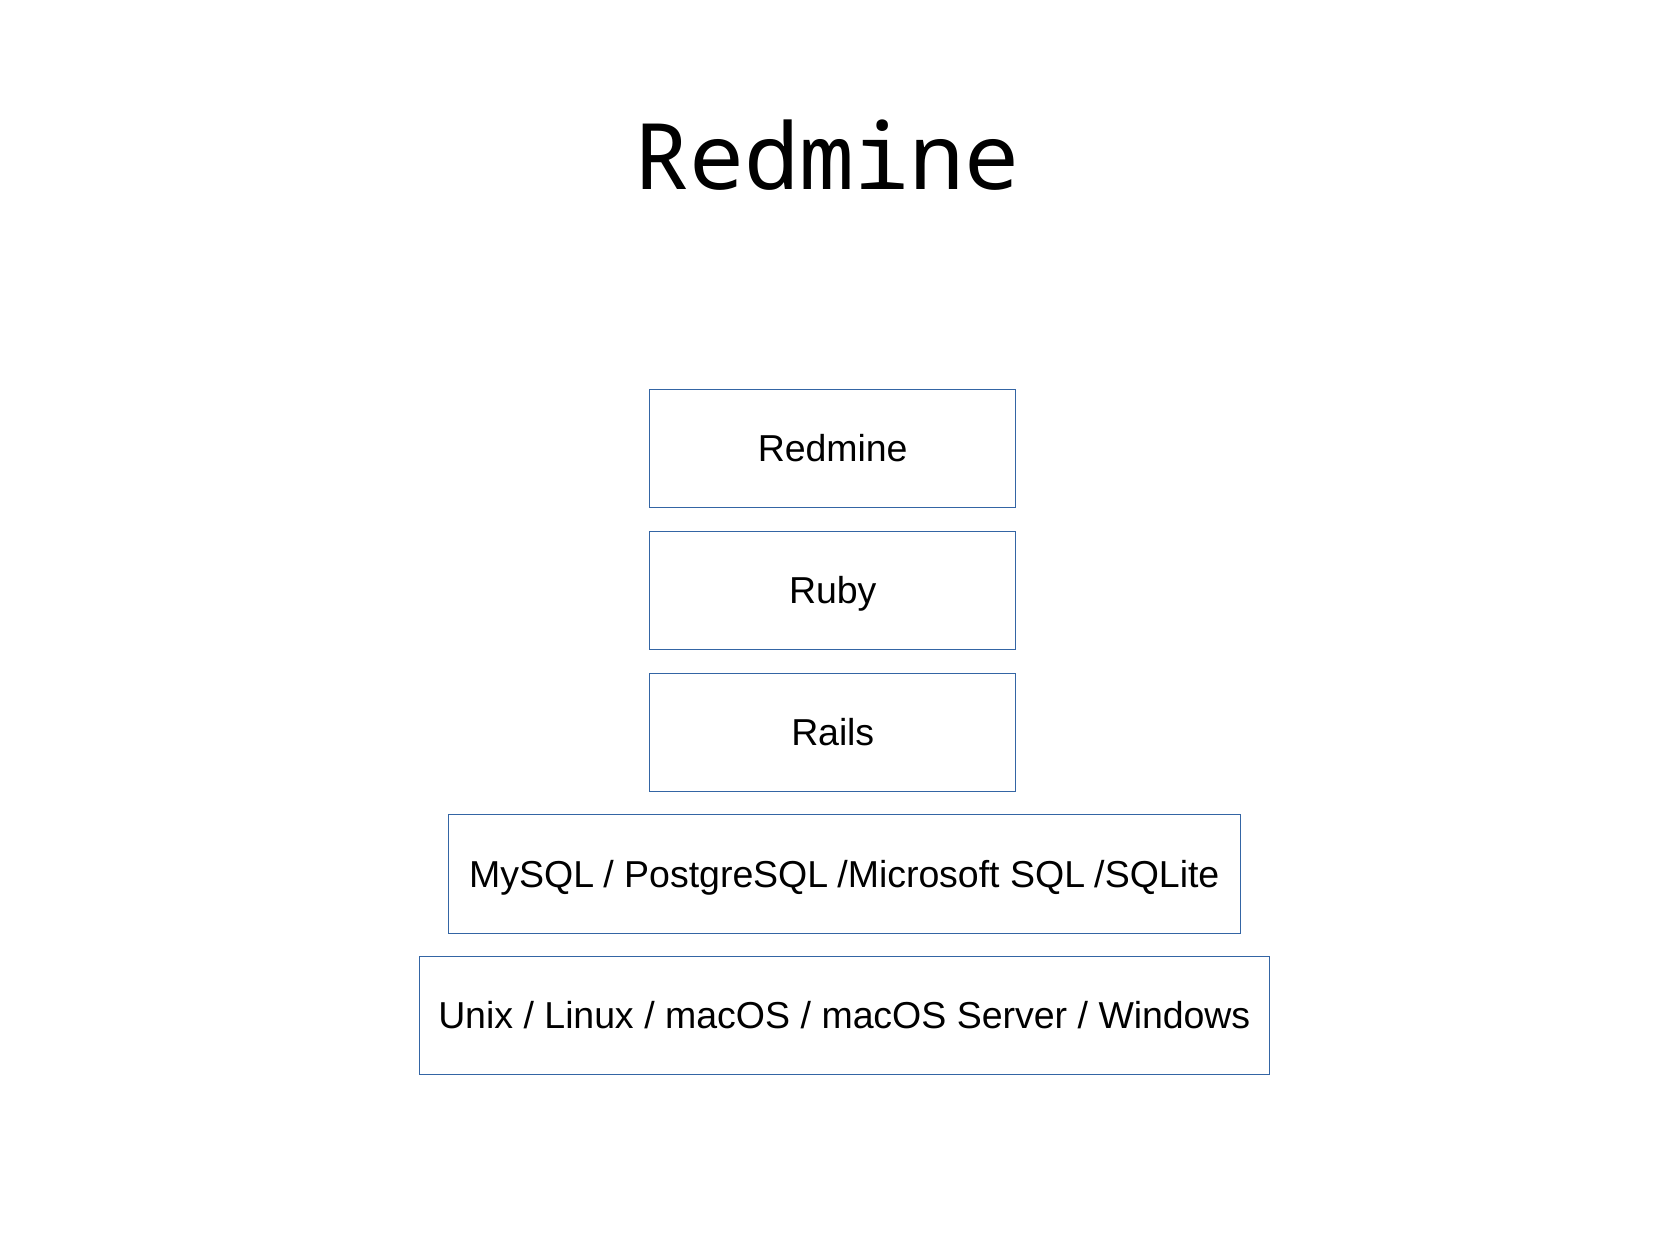

# Redmine
Redmine
Ruby
Rails
MySQL / PostgreSQL /Microsoft SQL /SQLite
Unix / Linux / macOS / macOS Server / Windows